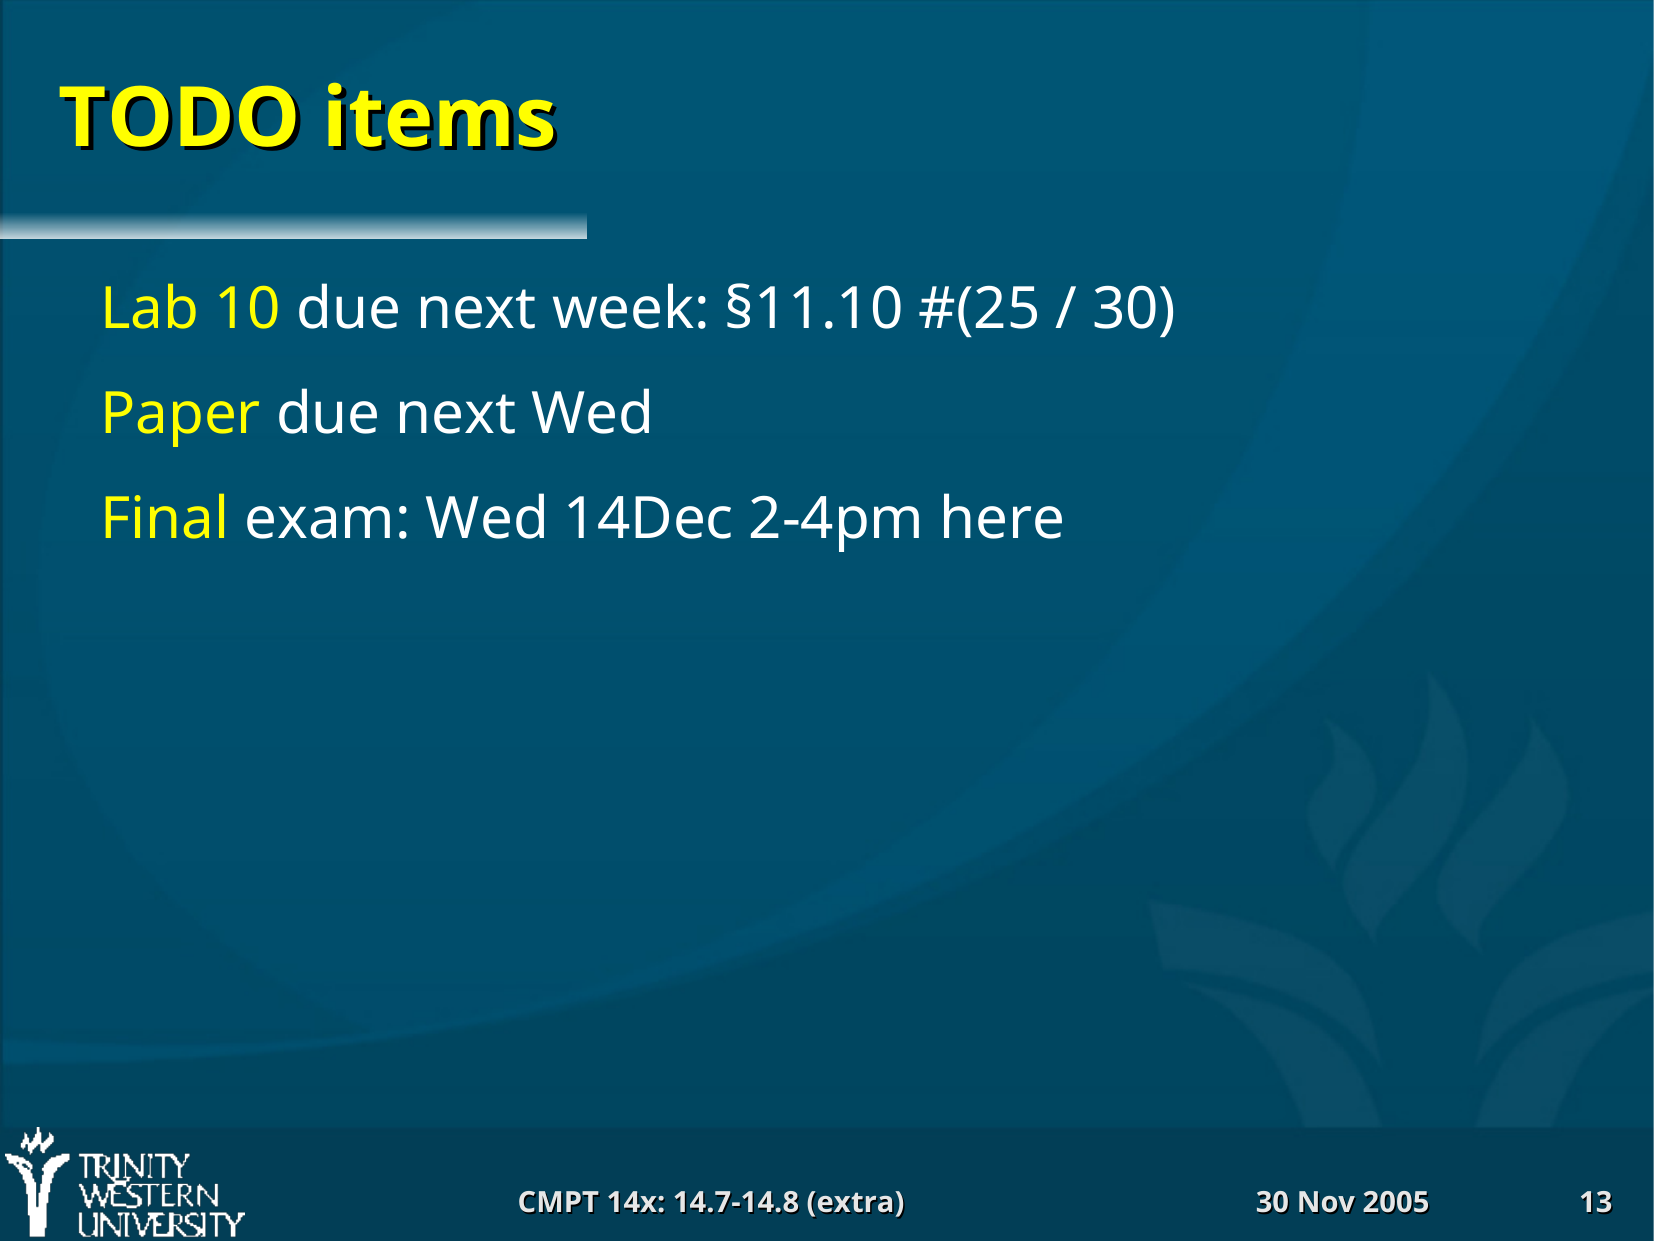

# TODO items
Lab 10 due next week: §11.10 #(25 / 30)
Paper due next Wed
Final exam: Wed 14Dec 2-4pm here
CMPT 14x: 14.7-14.8 (extra)
30 Nov 2005
13